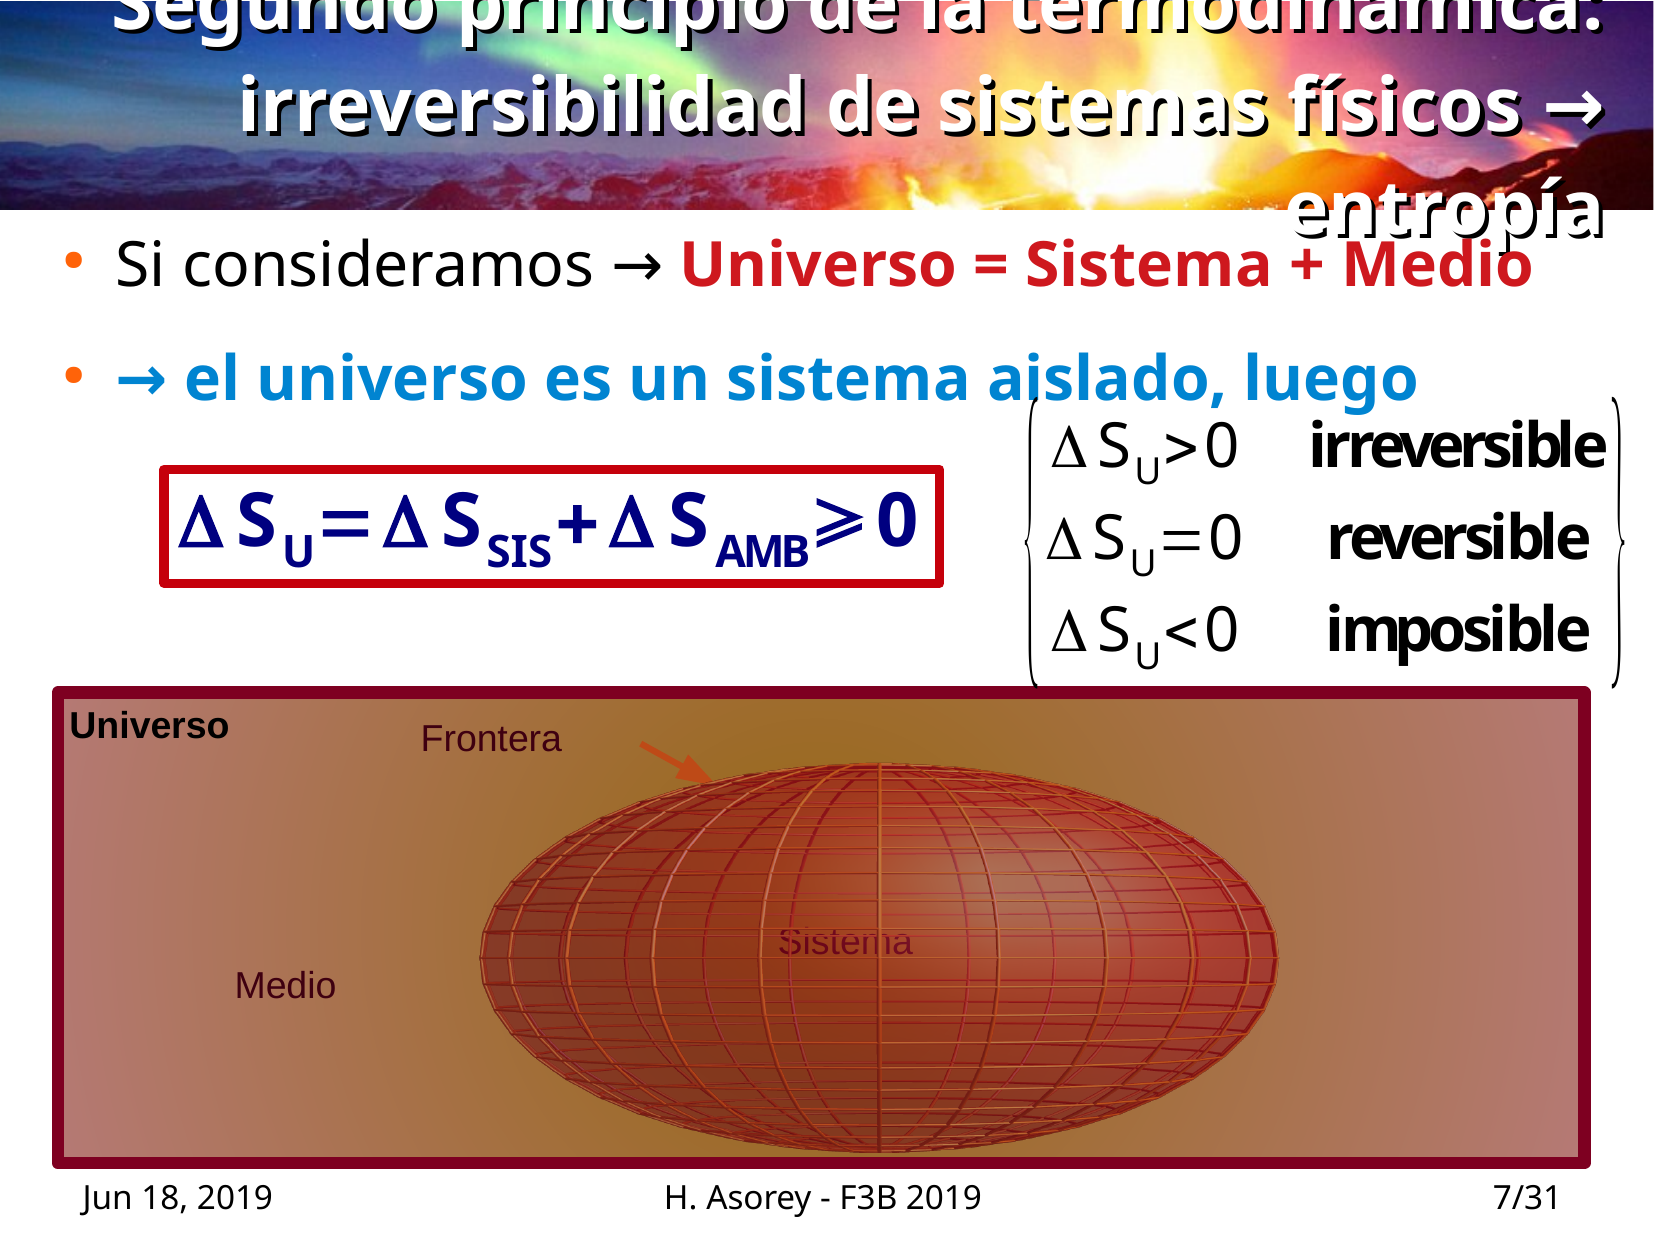

# Segundo principio de la termodinámica: irreversibilidad de sistemas físicos → entropía
Si consideramos → Universo = Sistema + Medio
→ el universo es un sistema aislado, luego
Universo
Frontera
Sistema
Medio
Jun 18, 2019
H. Asorey - F3B 2019
7